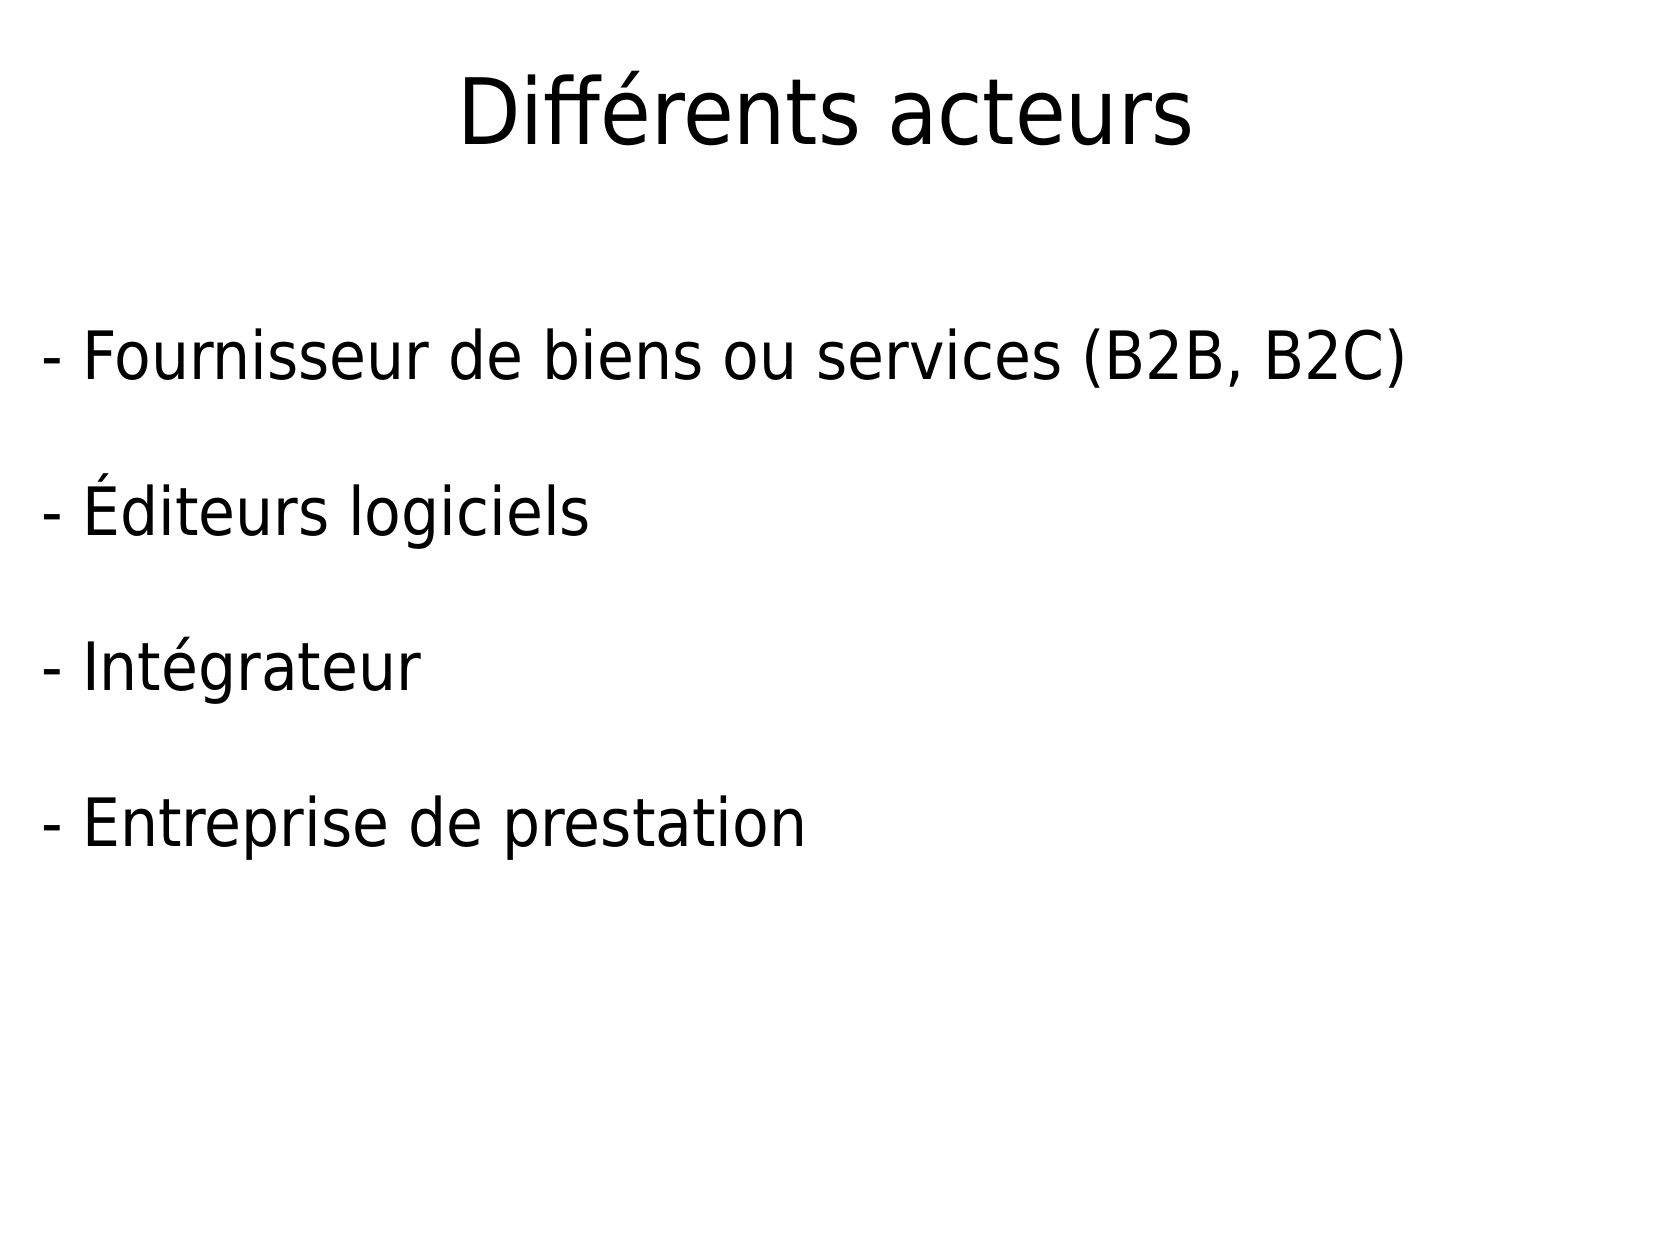

# Différents acteurs
- Fournisseur de biens ou services (B2B, B2C)
- Éditeurs logiciels
- Intégrateur
- Entreprise de prestation